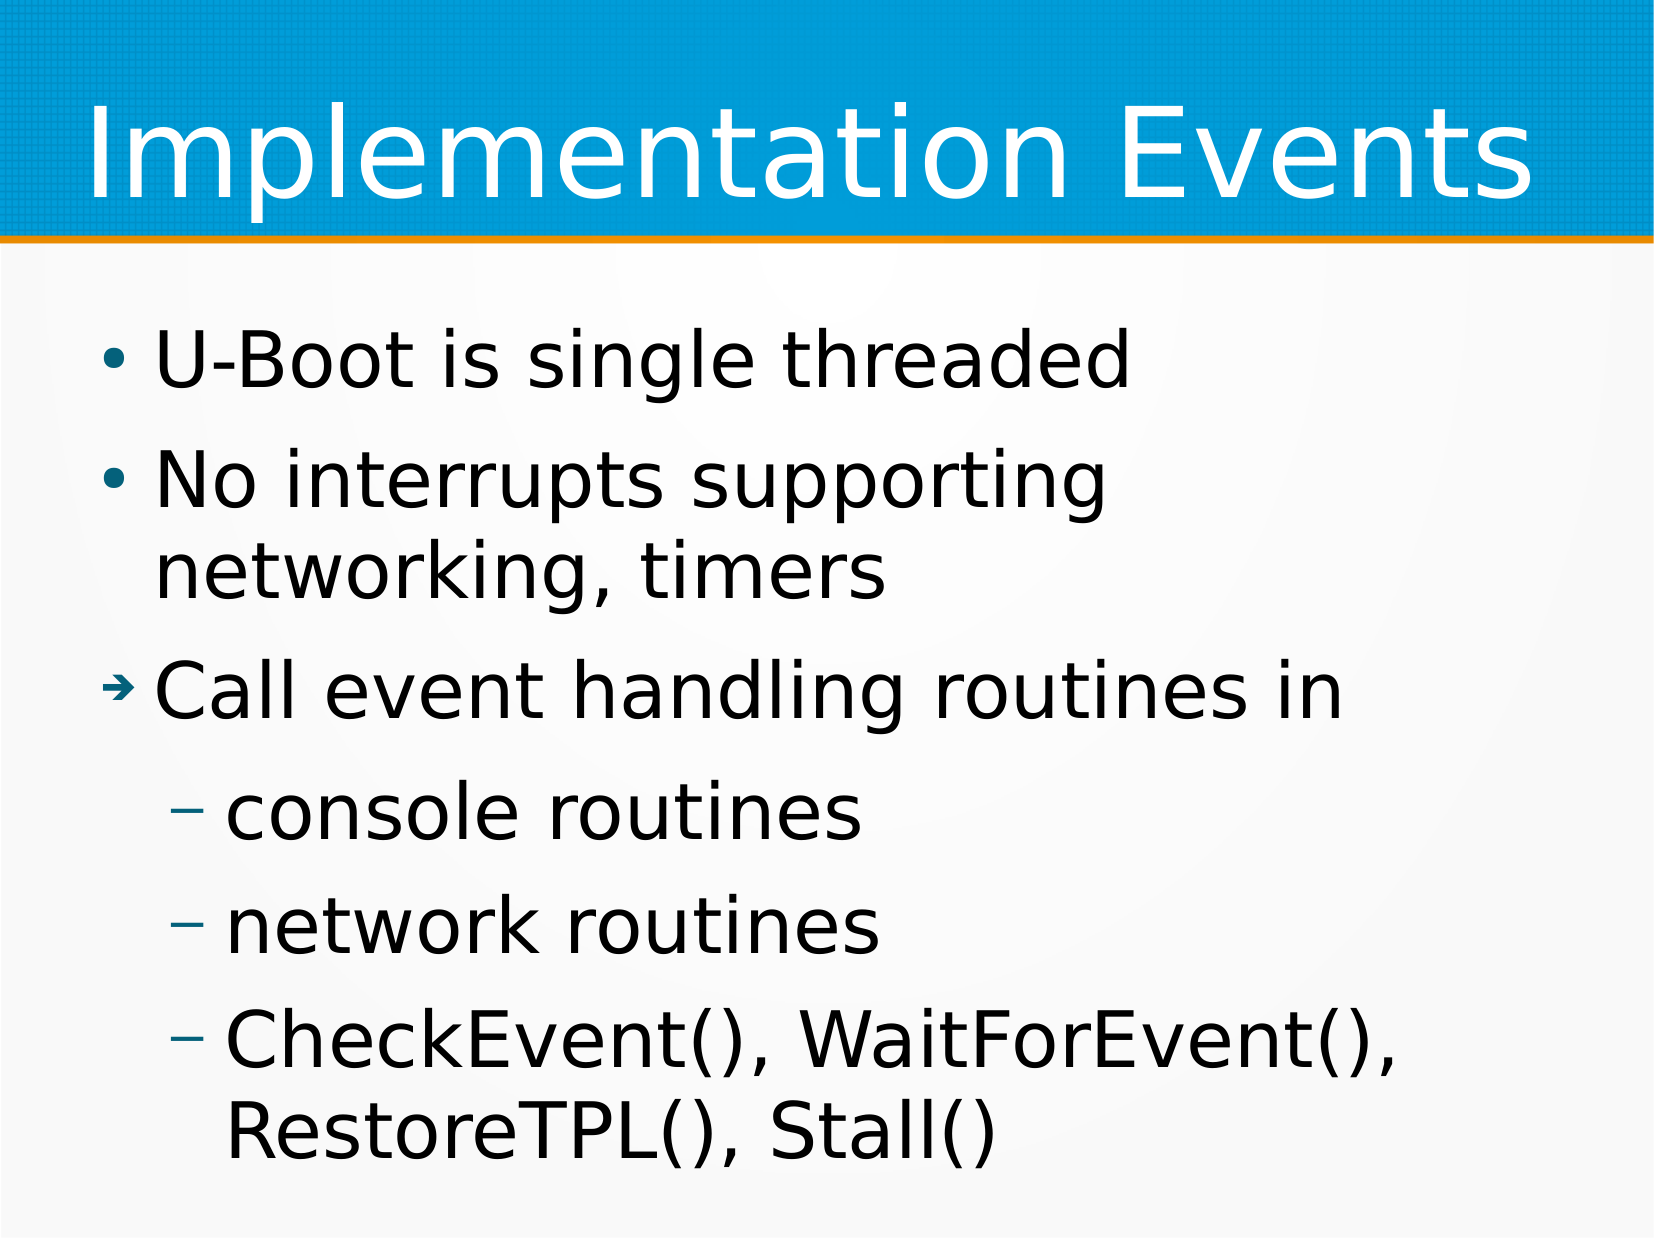

# Implementation Events
U-Boot is single threaded
No interrupts supporting networking, timers
Call event handling routines in
console routines
network routines
CheckEvent(), WaitForEvent(),
RestoreTPL(), Stall()